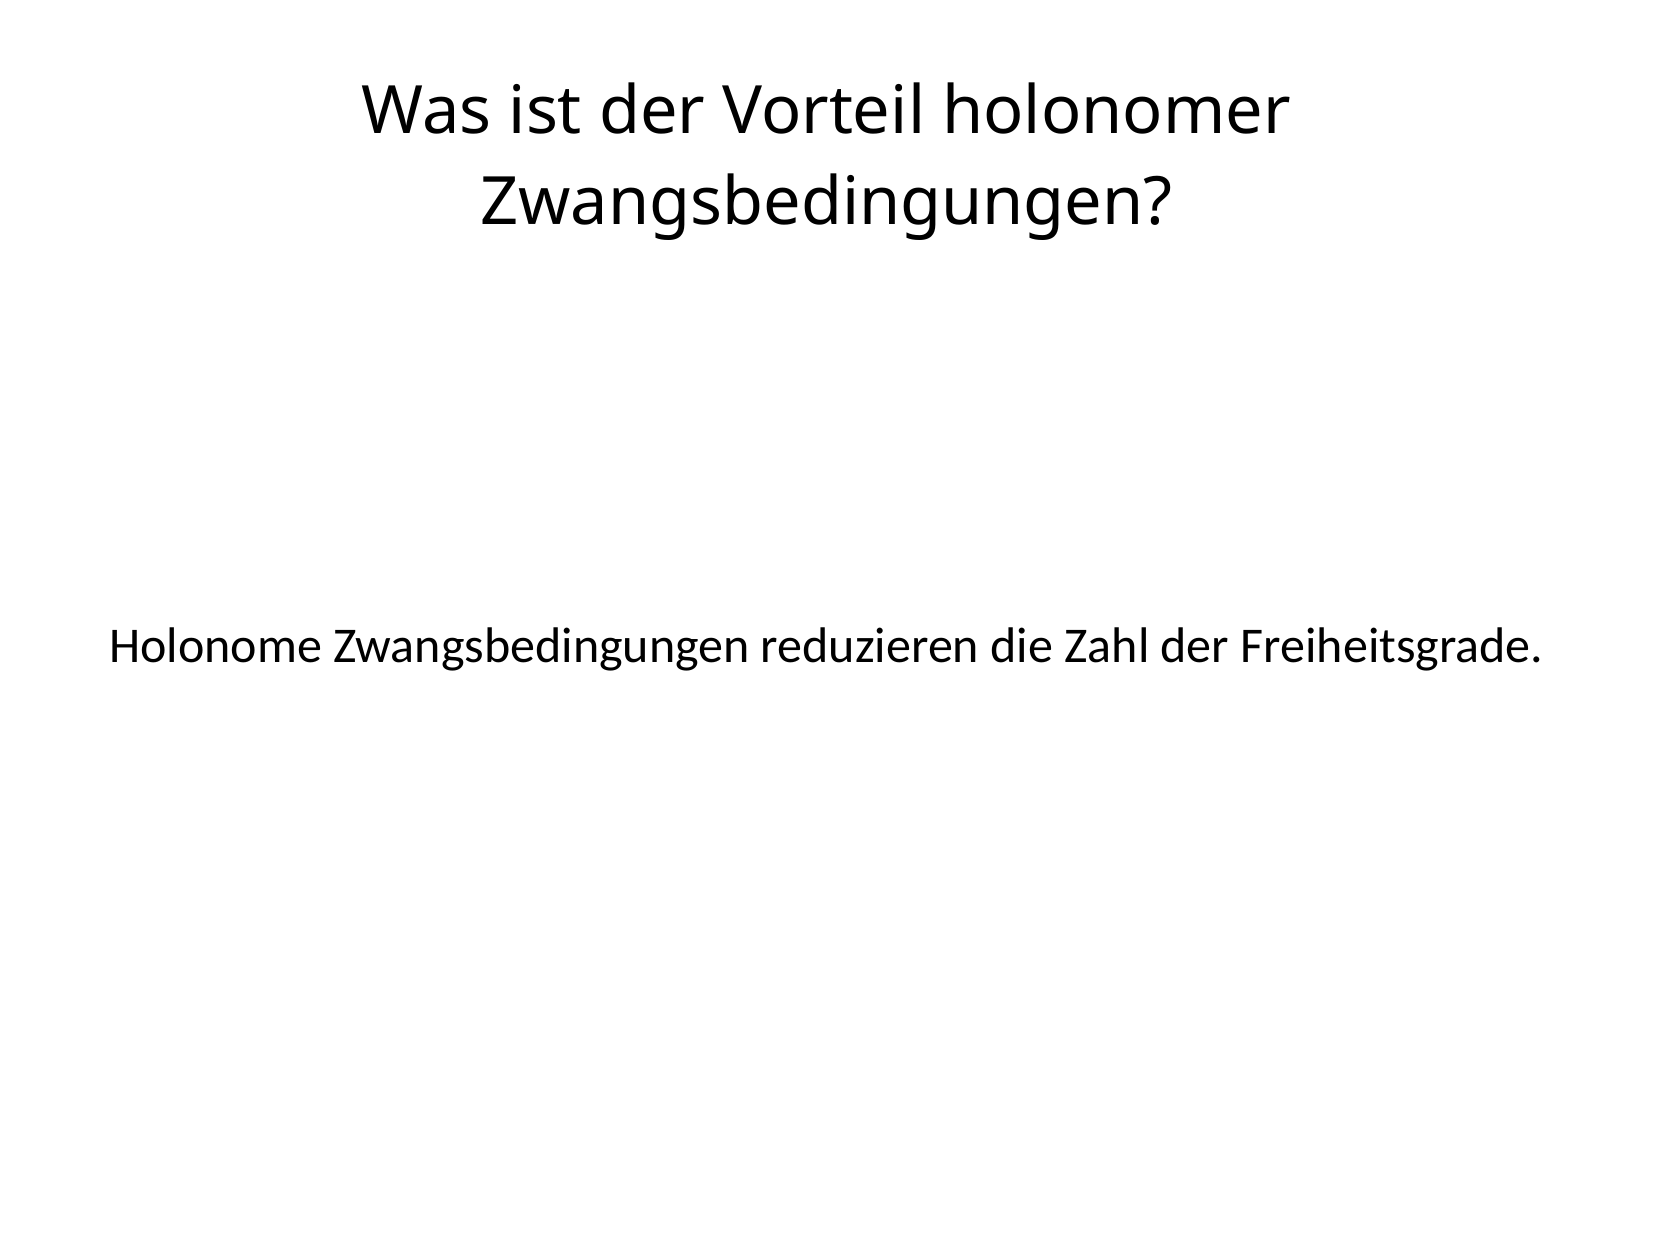

# Was ist der Vorteil holonomer Zwangsbedingungen?
Holonome Zwangsbedingungen reduzieren die Zahl der Freiheitsgrade.